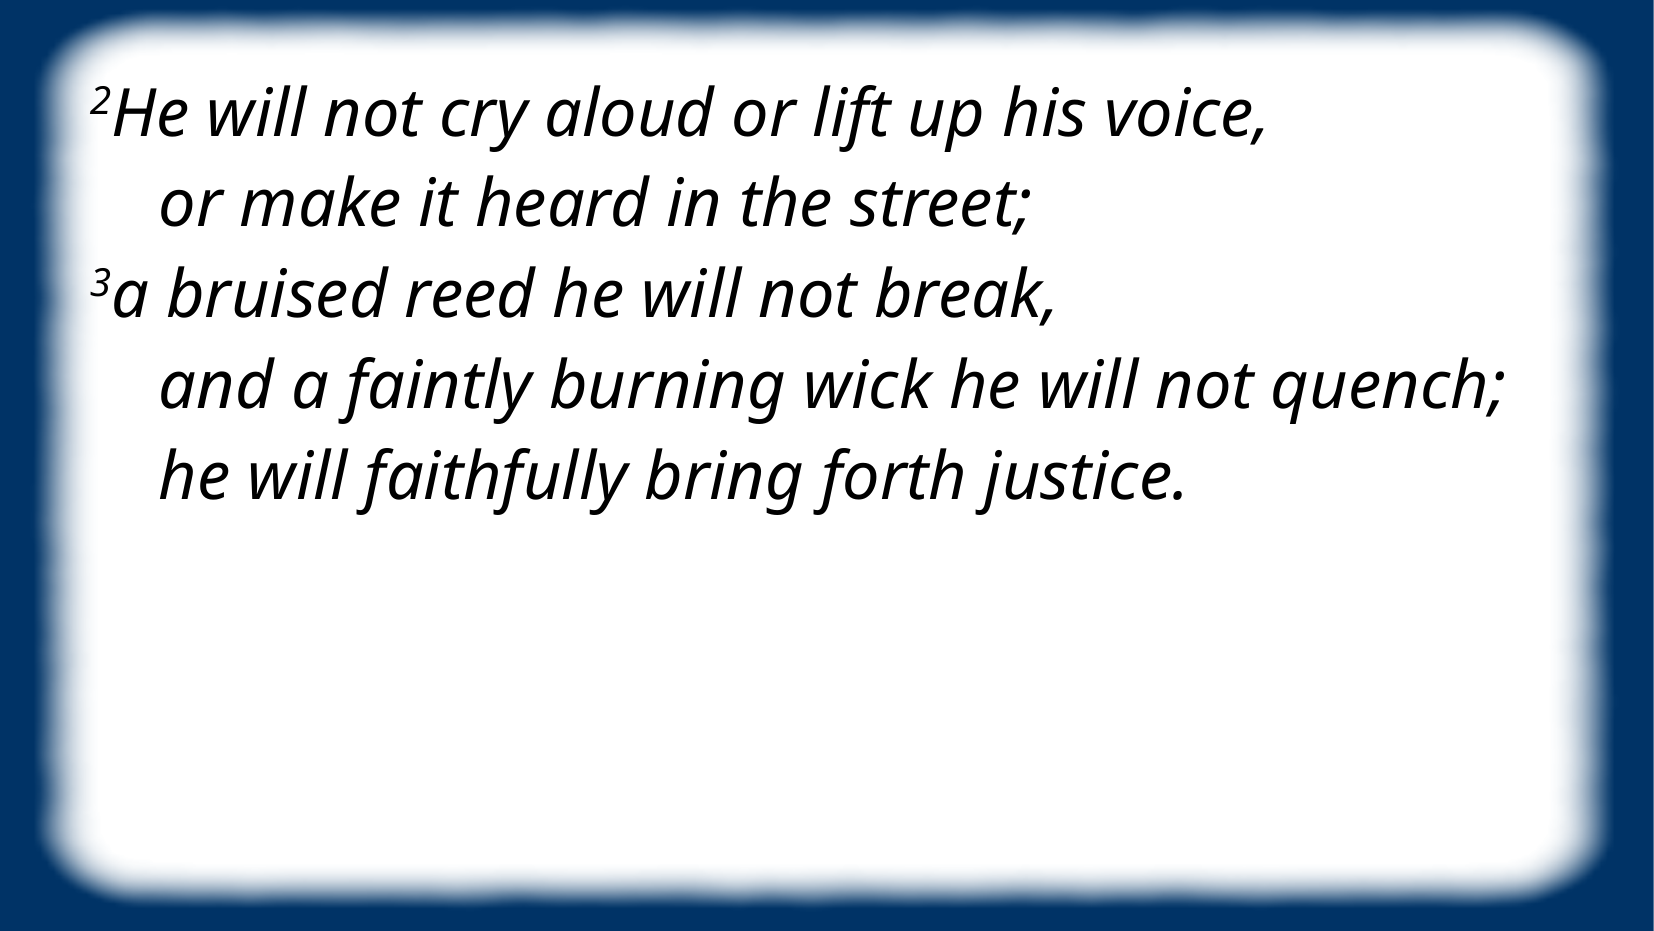

2He will not cry aloud or lift up his voice,
 or make it heard in the street;
3a bruised reed he will not break,
 and a faintly burning wick he will not quench;
 he will faithfully bring forth justice.